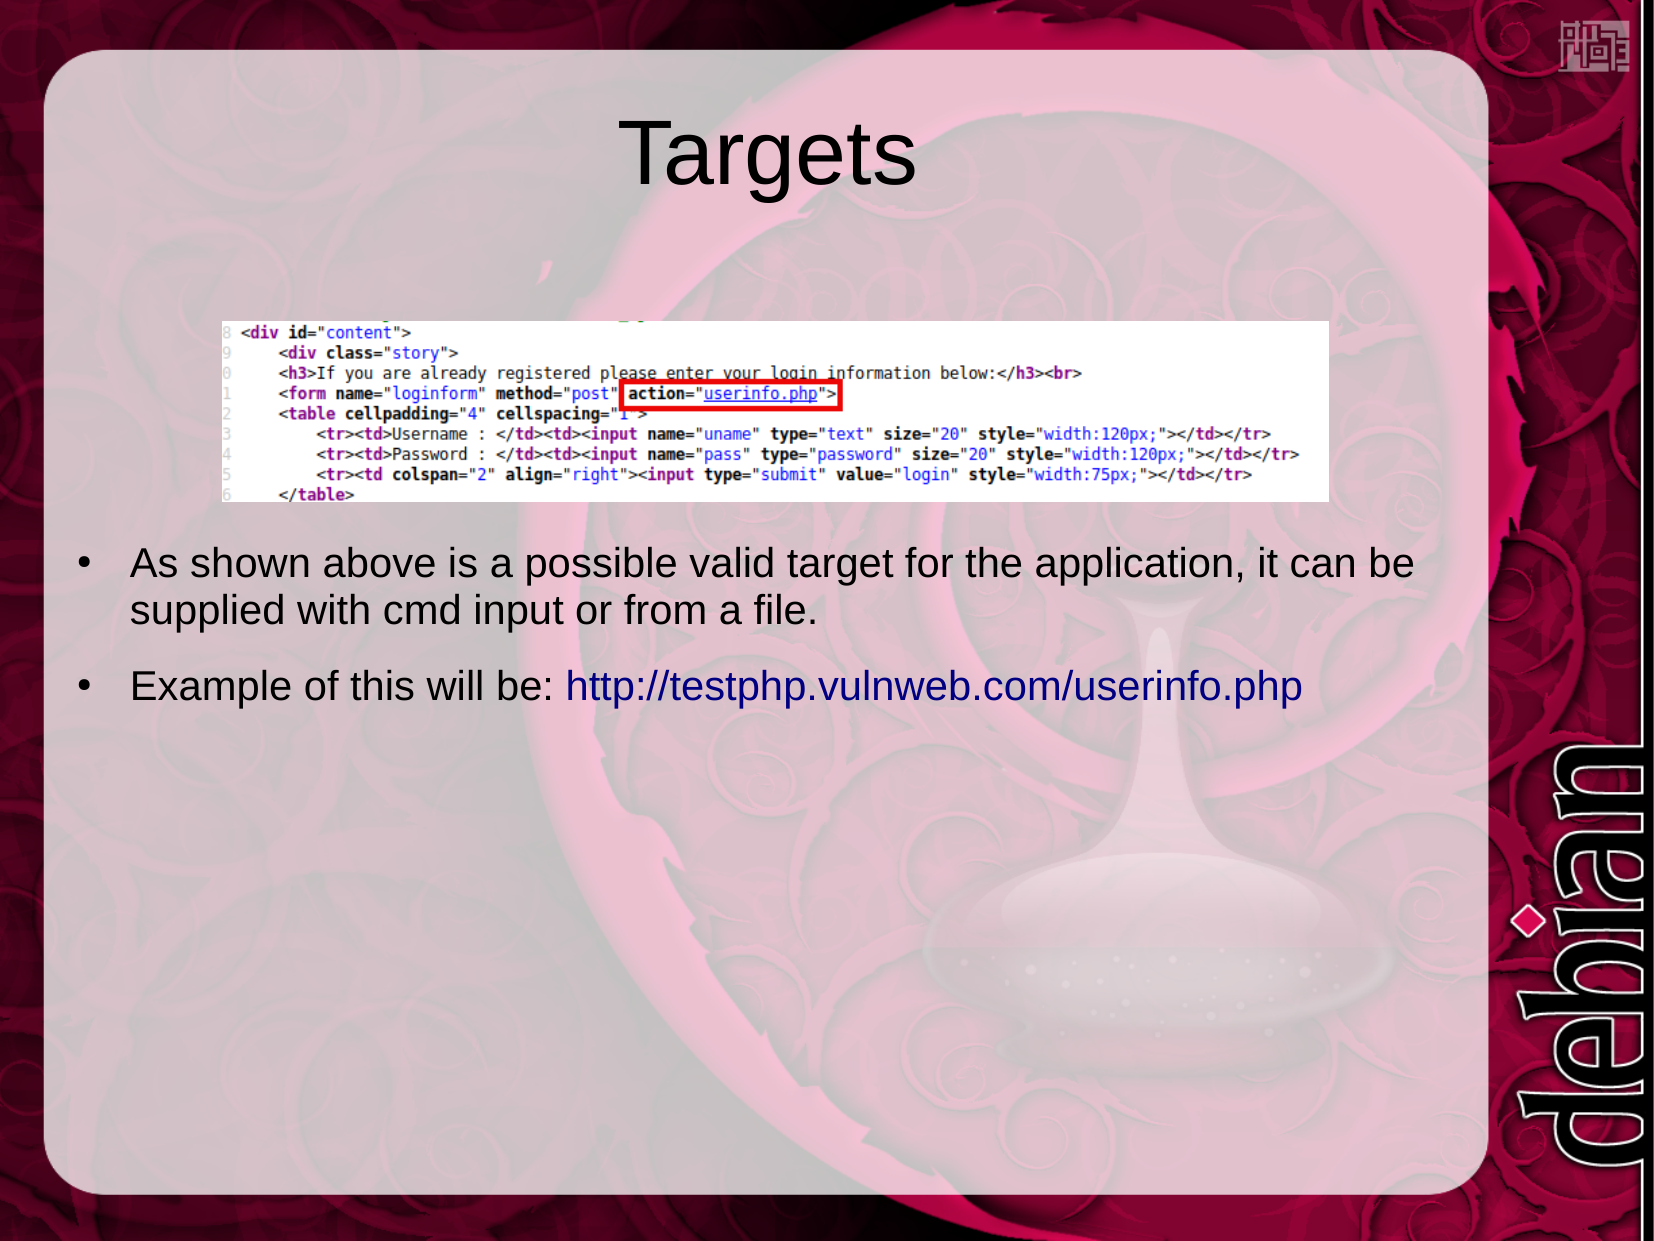

# Targets
As shown above is a possible valid target for the application, it can be supplied with cmd input or from a file.
Example of this will be: http://testphp.vulnweb.com/userinfo.php